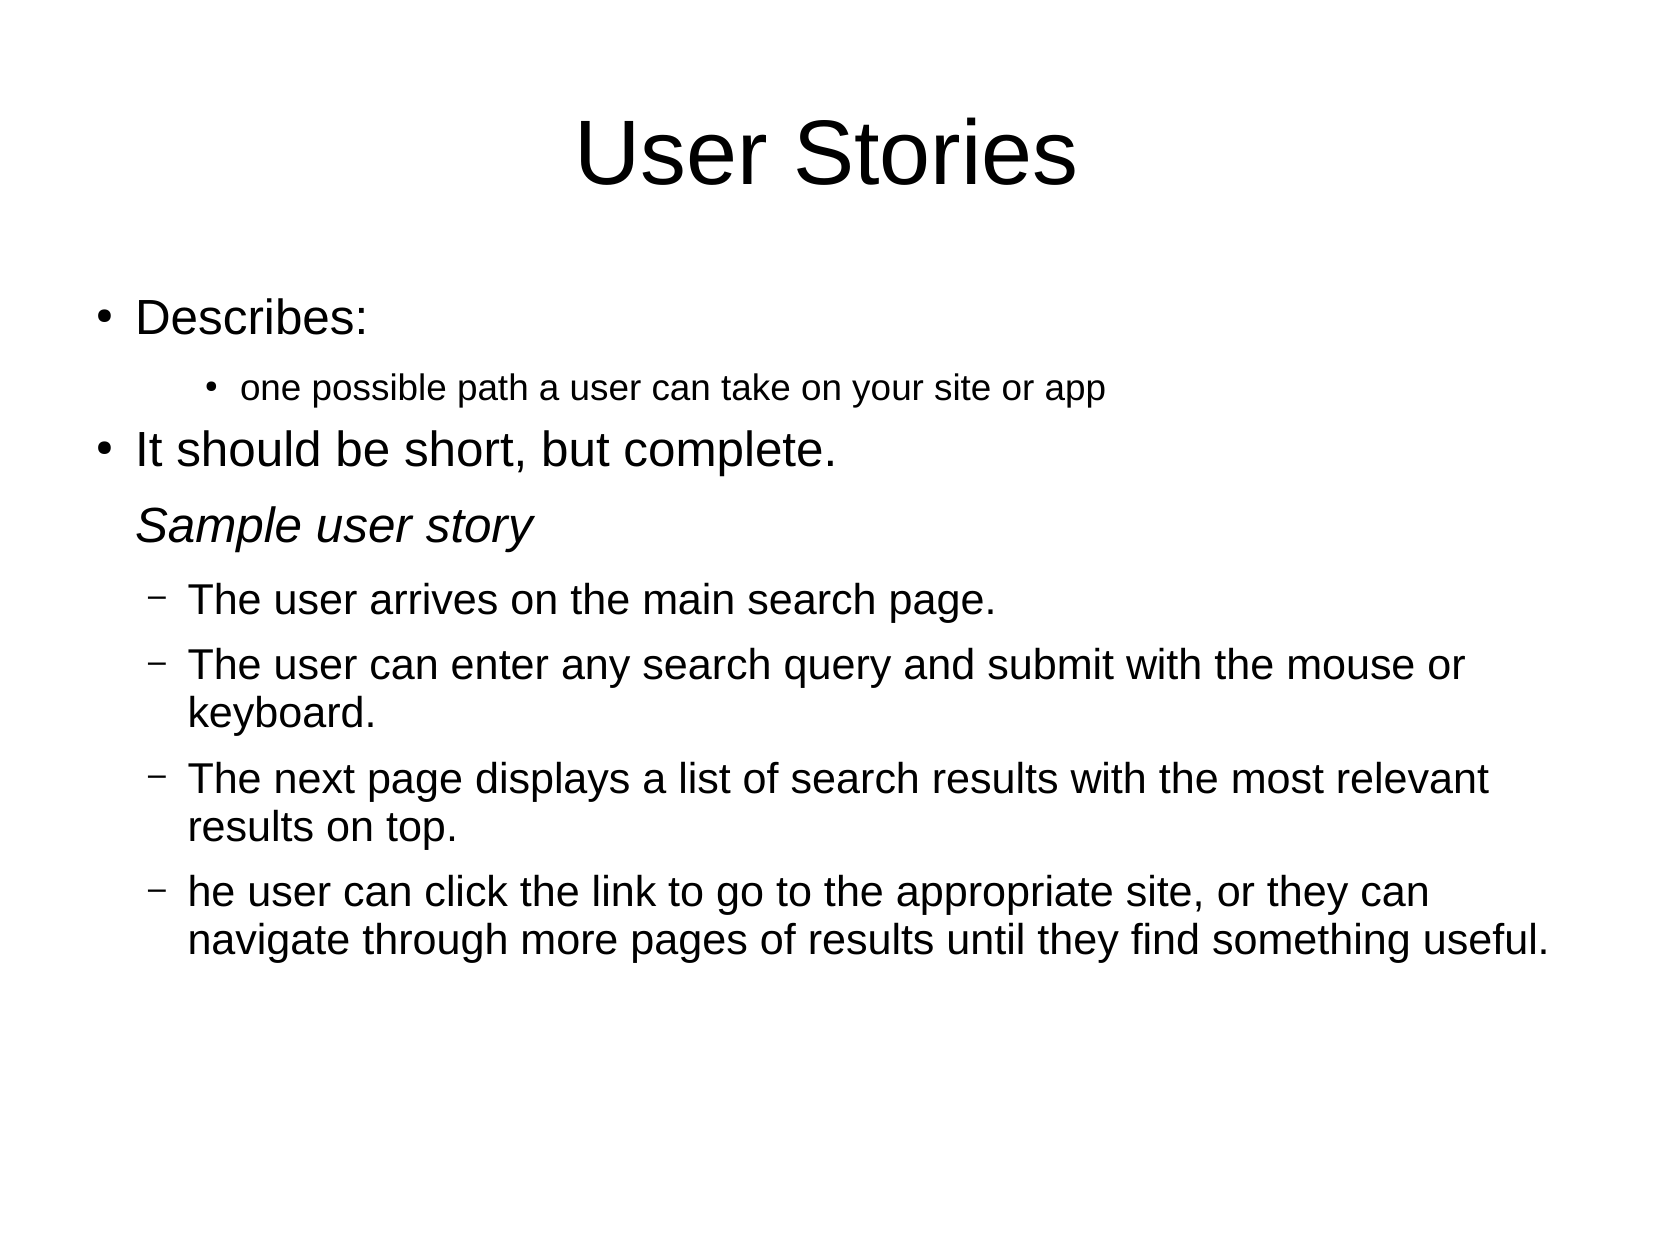

# User Stories
Describes:
one possible path a user can take on your site or app
It should be short, but complete.
Sample user story
The user arrives on the main search page.
The user can enter any search query and submit with the mouse or keyboard.
The next page displays a list of search results with the most relevant results on top.
he user can click the link to go to the appropriate site, or they can navigate through more pages of results until they find something useful.